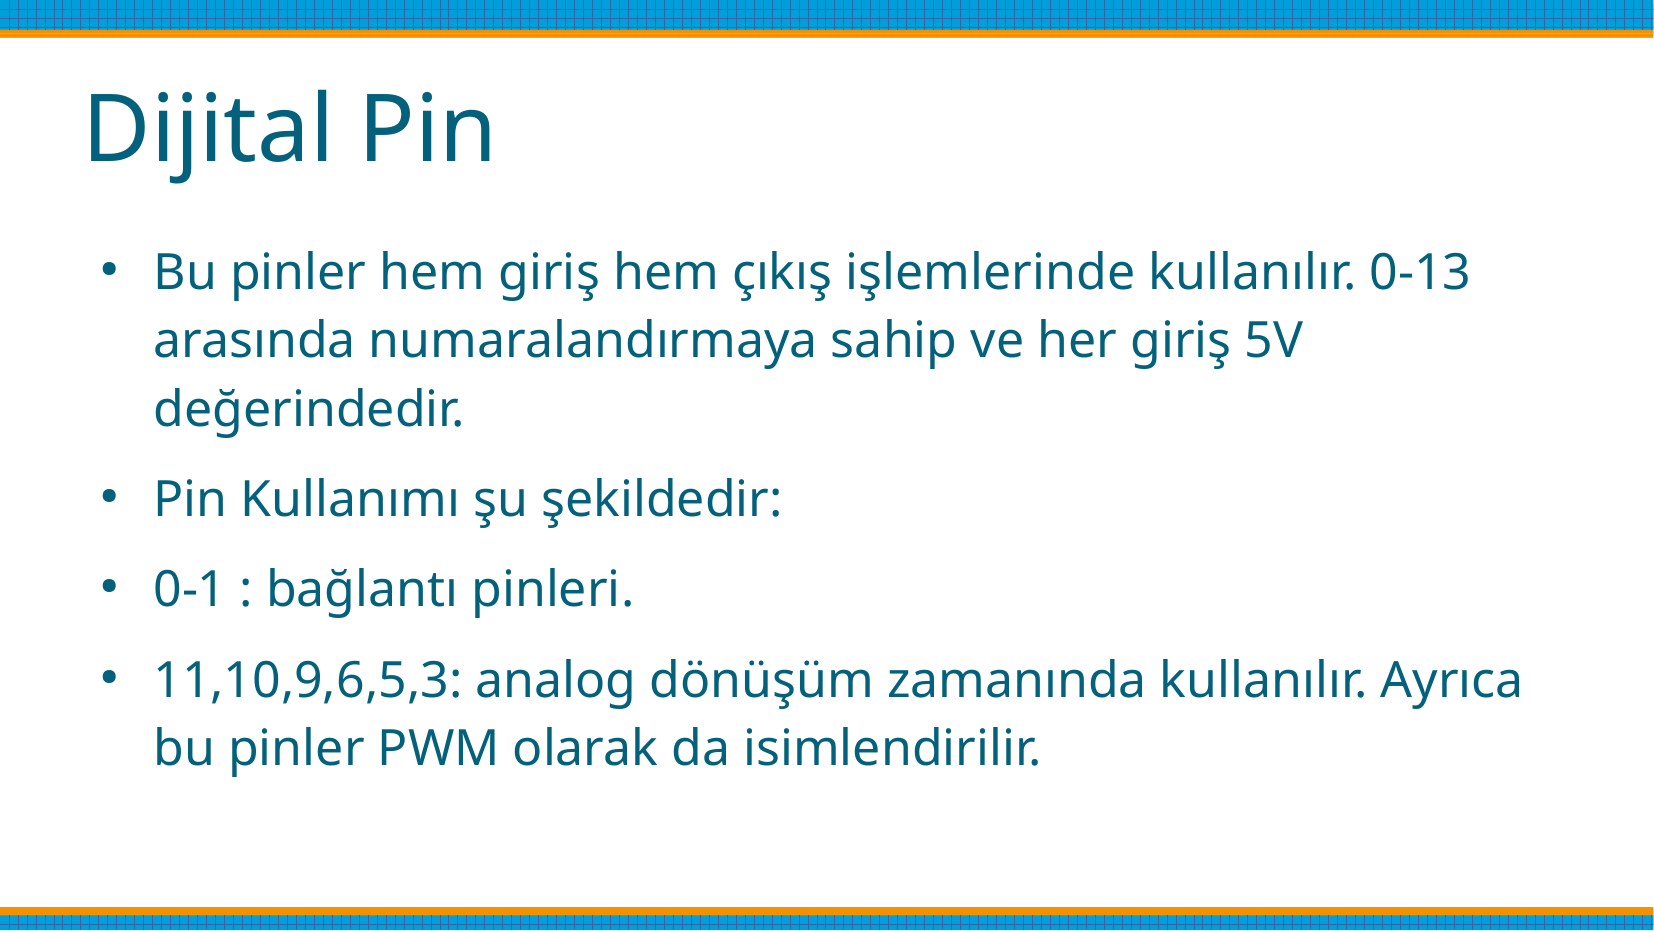

# Dijital Pin
Bu pinler hem giriş hem çıkış işlemlerinde kullanılır. 0-13 arasında numaralandırmaya sahip ve her giriş 5V değerindedir.
Pin Kullanımı şu şekildedir:
0-1 : bağlantı pinleri.
11,10,9,6,5,3: analog dönüşüm zamanında kullanılır. Ayrıca bu pinler PWM olarak da isimlendirilir.